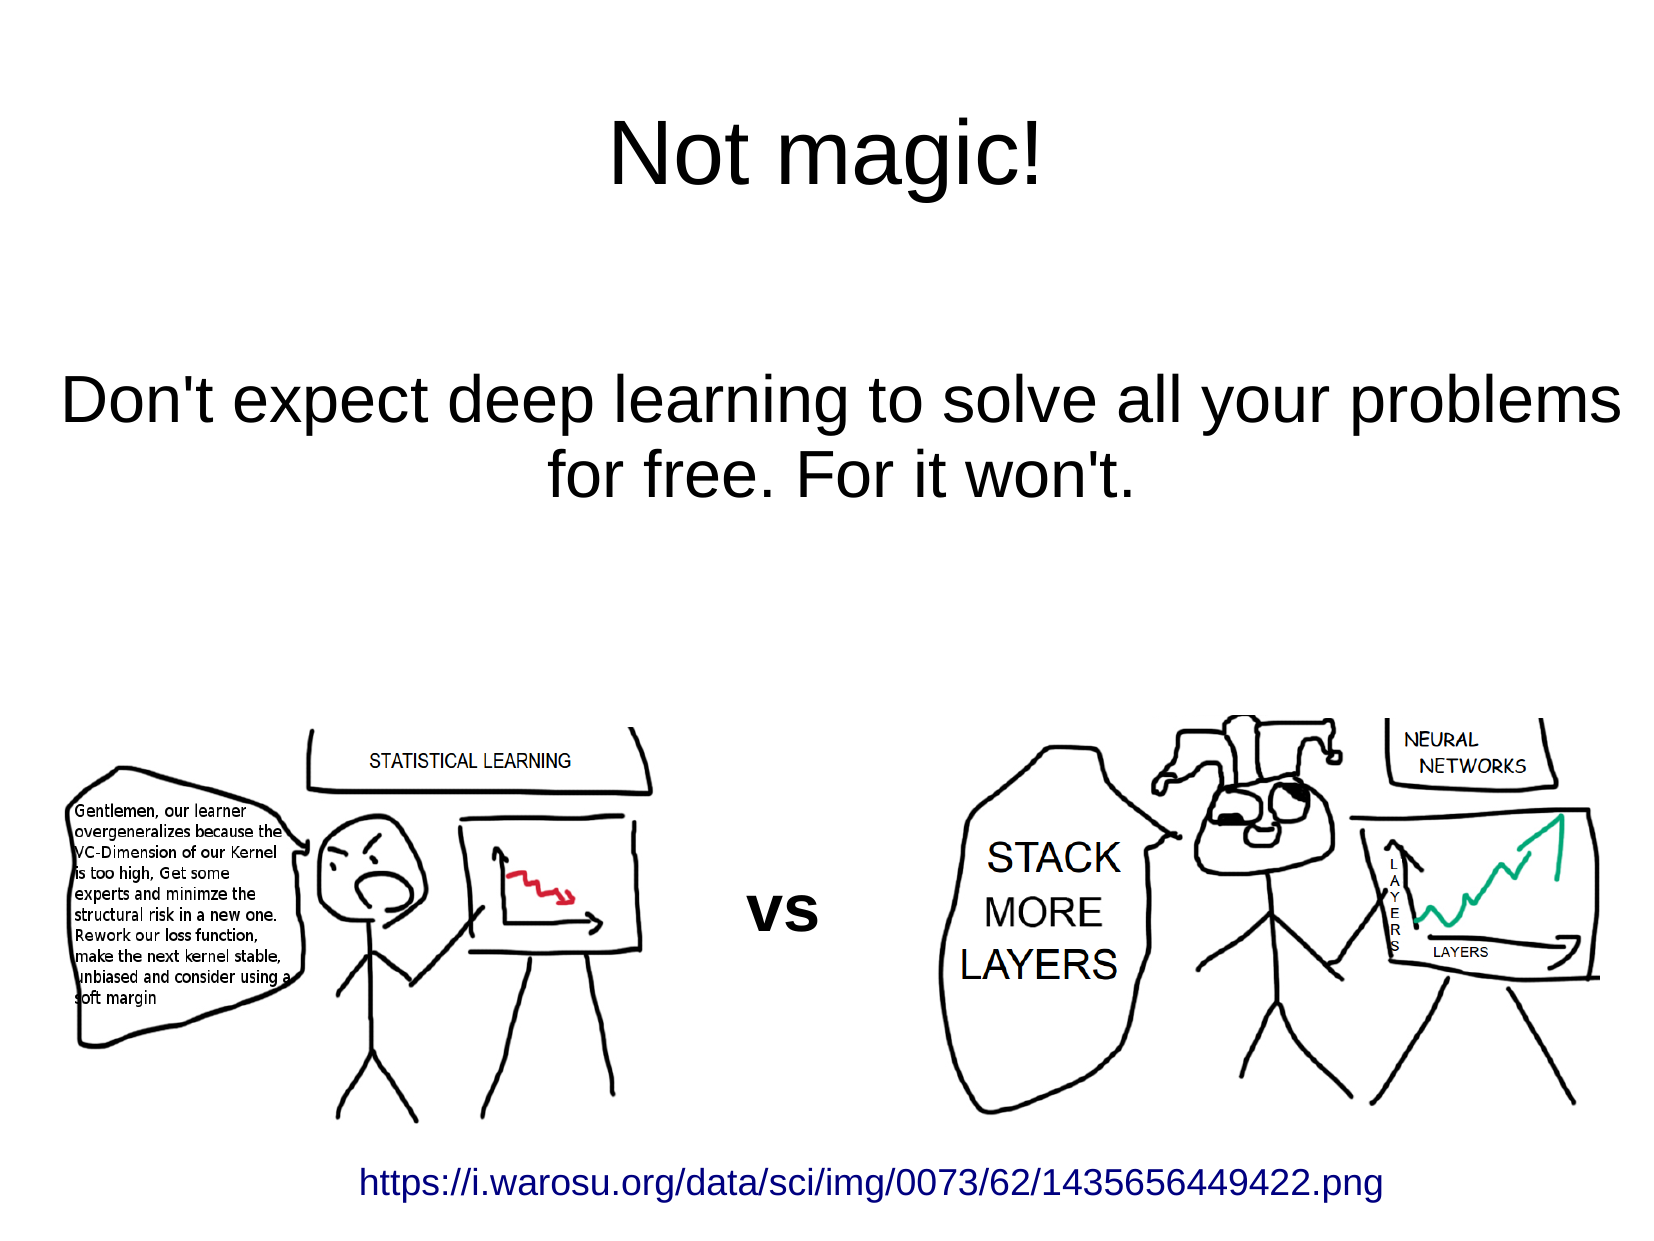

# Not magic!
Don't expect deep learning to solve all your problems for free. For it won't.
vs
https://i.warosu.org/data/sci/img/0073/62/1435656449422.png